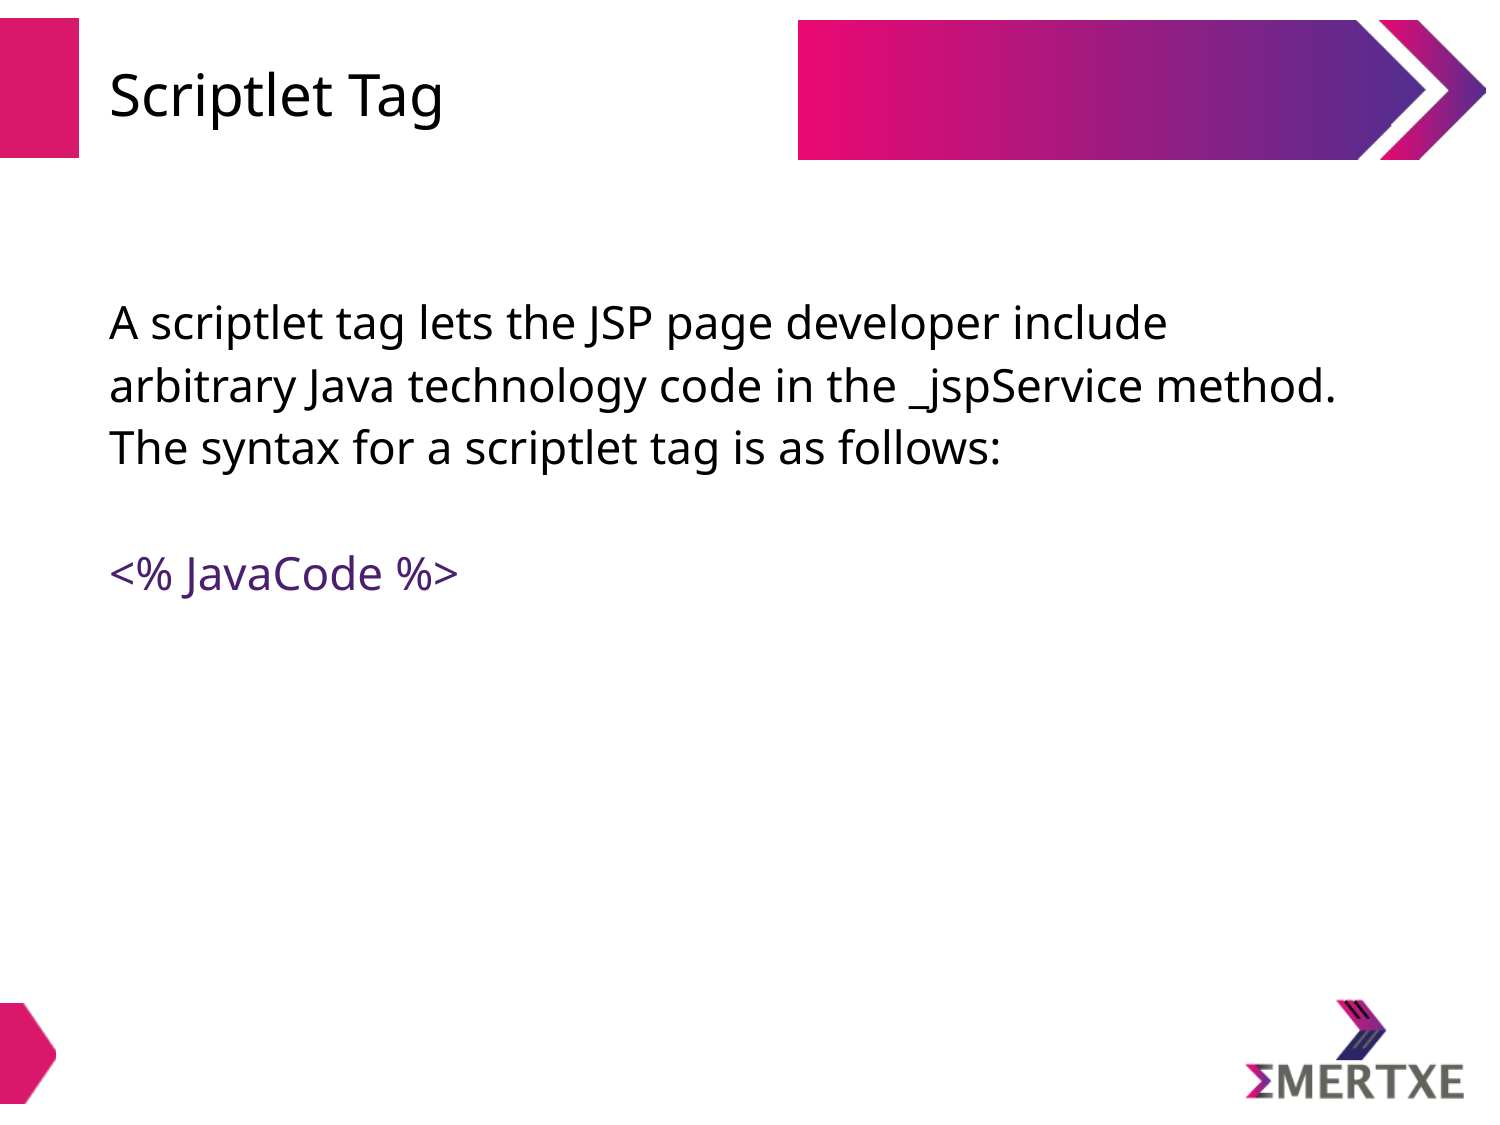

Scriptlet Tag
A scriptlet tag lets the JSP page developer include arbitrary Java technology code in the _jspService method. The syntax for a scriptlet tag is as follows:
<% JavaCode %>